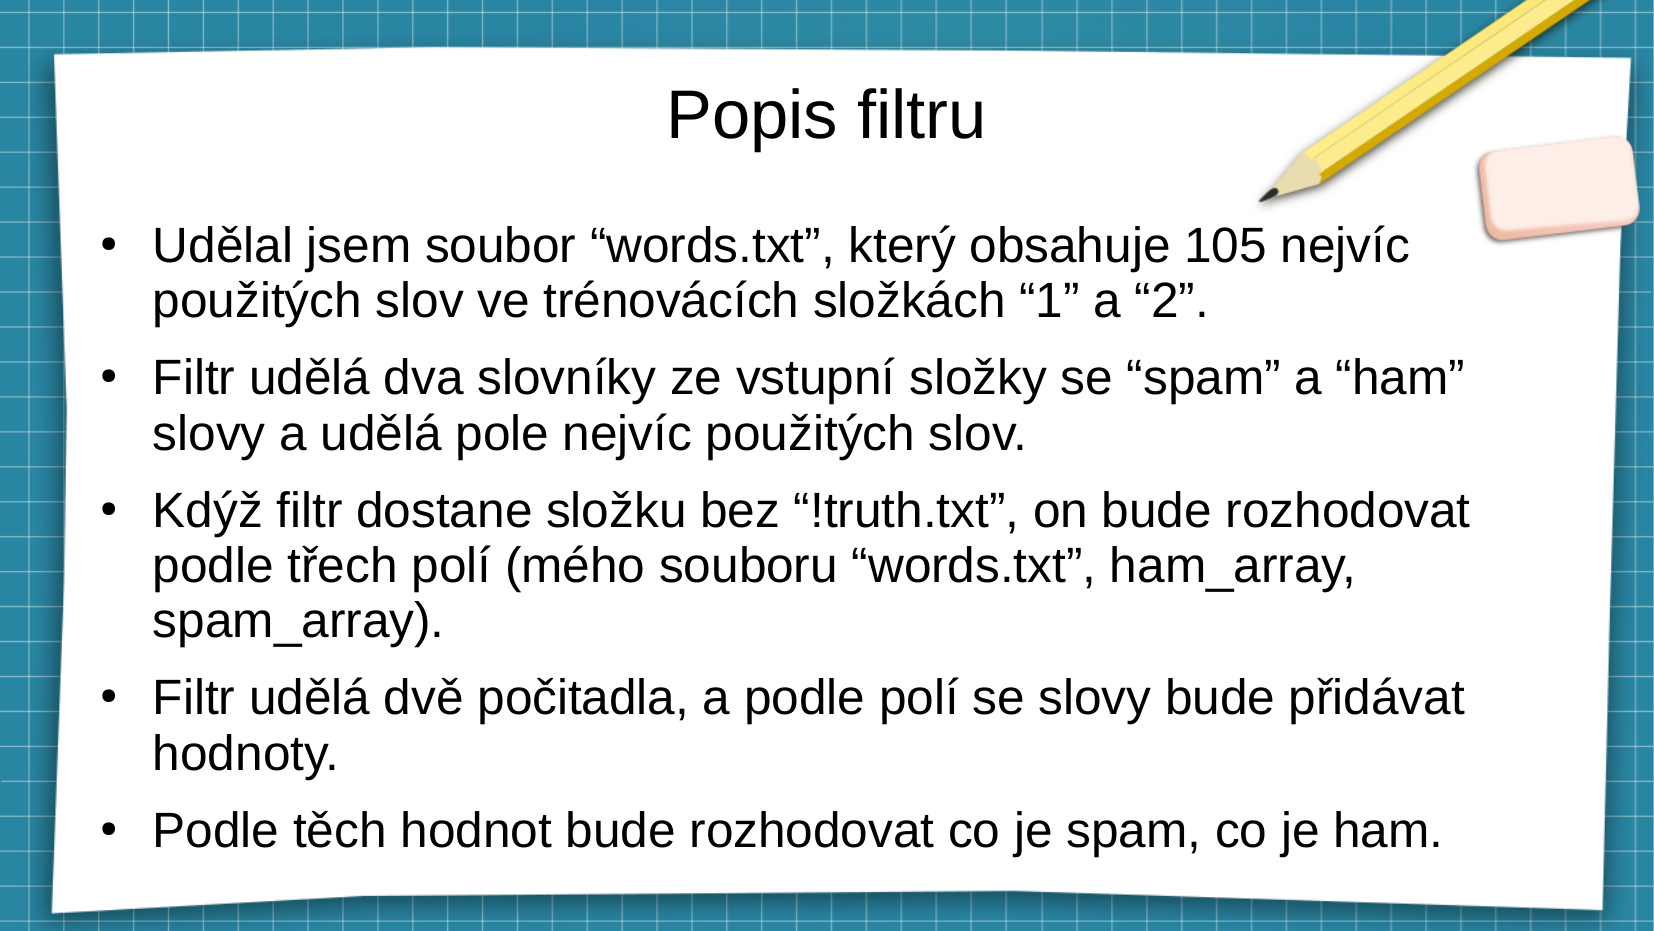

# Popis filtru
Udělal jsem soubor “words.txt”, který obsahuje 105 nejvíc použitých slov ve trénovácích složkách “1” a “2”.
Filtr udělá dva slovníky ze vstupní složky se “spam” a “ham” slovy a udělá pole nejvíc použitých slov.
Kdýž filtr dostane složku bez “!truth.txt”, on bude rozhodovat podle třech polí (mého souboru “words.txt”, ham_array, spam_array).
Filtr udělá dvě počitadla, a podle polí se slovy bude přidávat hodnoty.
Podle těch hodnot bude rozhodovat co je spam, co je ham.